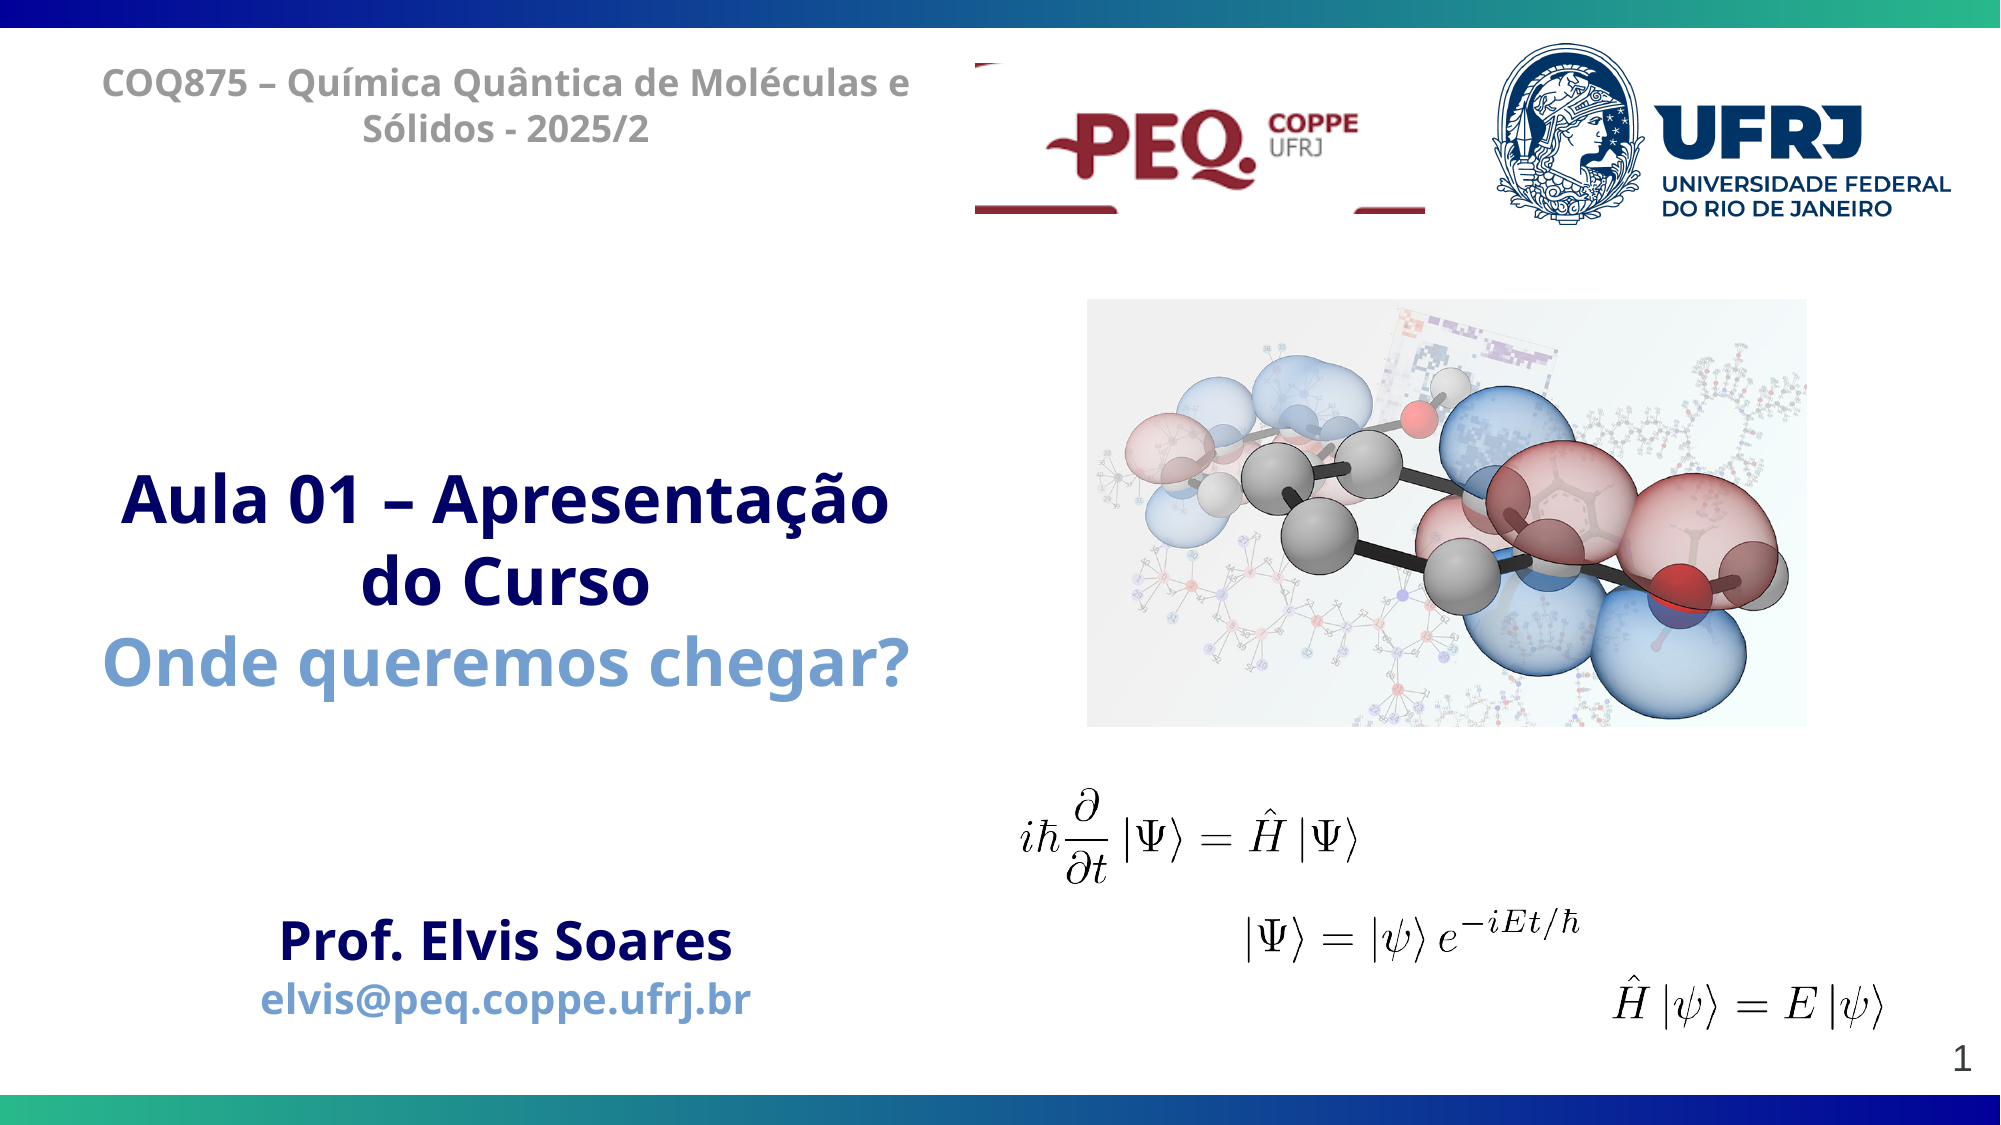

# COQ875 – Química Quântica de Moléculas e Sólidos - 2025/2
Aula 01 – Apresentação do Curso
Onde queremos chegar?
Prof. Elvis Soares
elvis@peq.coppe.ufrj.br